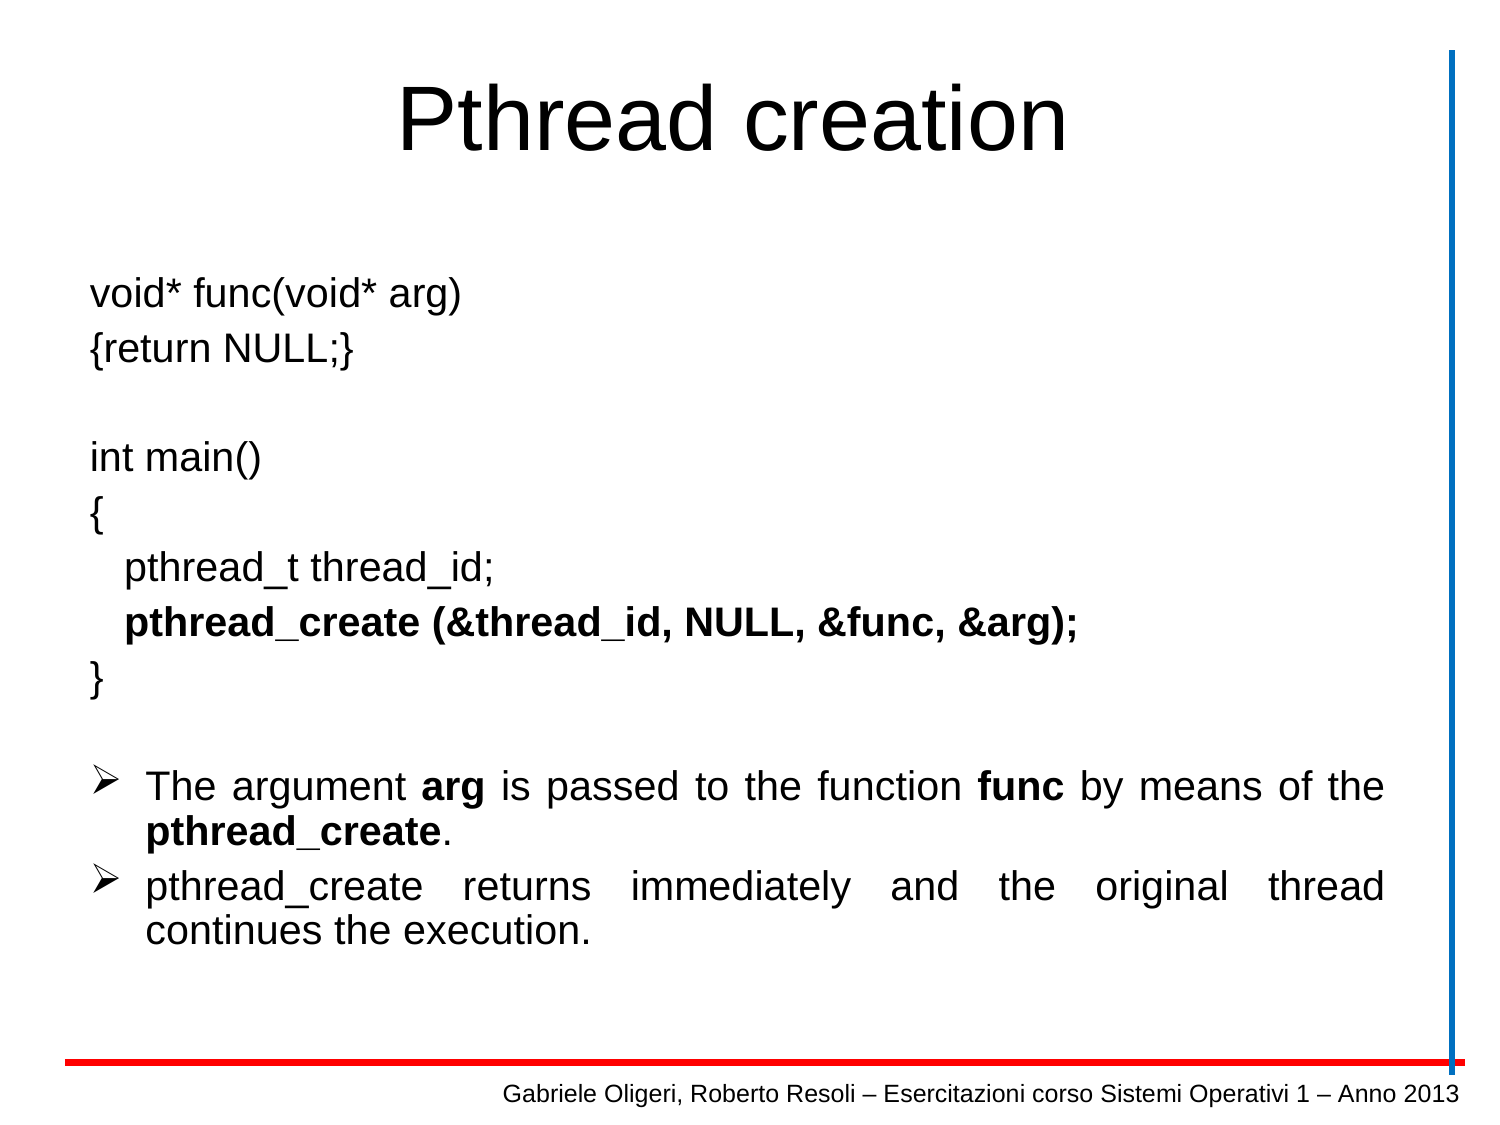

# Pthread creation
void* func(void* arg)
{return NULL;}
int main()
{
 pthread_t thread_id;
 pthread_create (&thread_id, NULL, &func, &arg);
}
The argument arg is passed to the function func by means of the pthread_create.
pthread_create returns immediately and the original thread continues the execution.